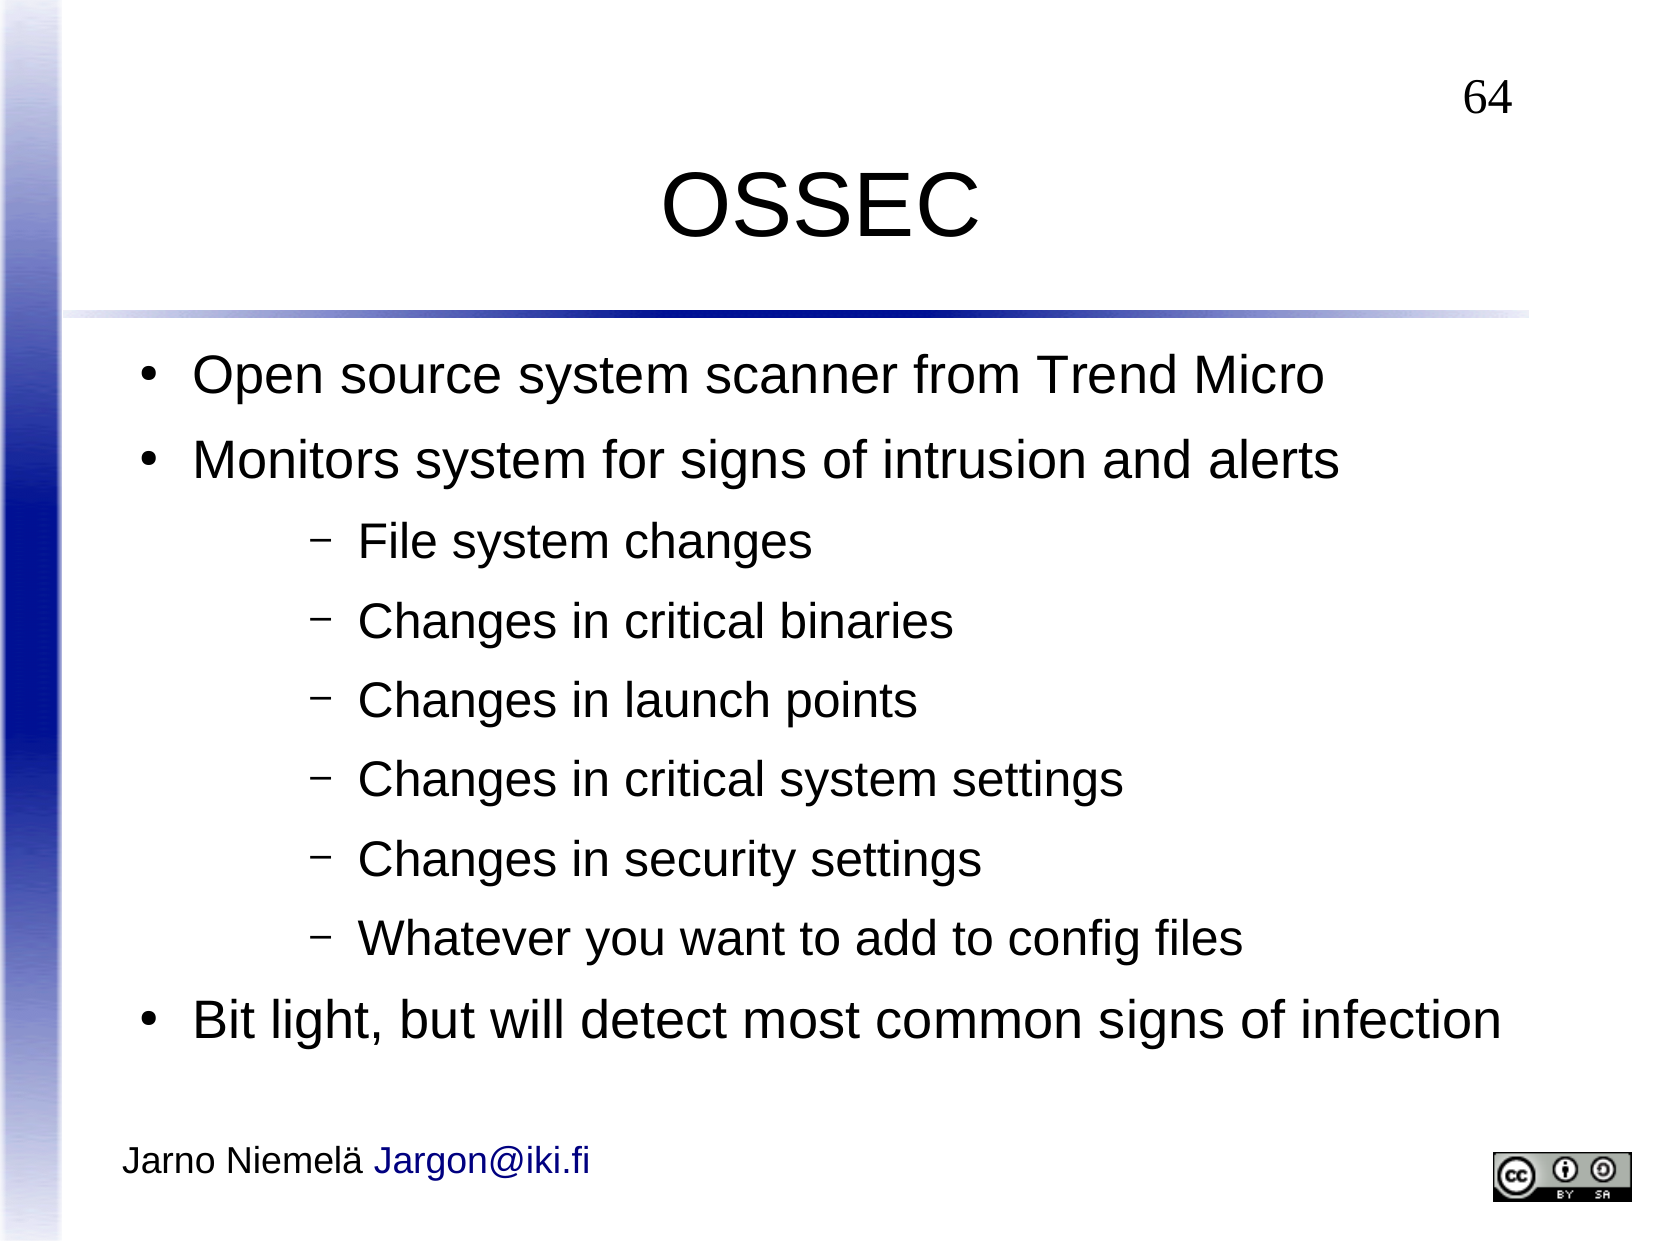

# OSSEC
Open source system scanner from Trend Micro
Monitors system for signs of intrusion and alerts
File system changes
Changes in critical binaries
Changes in launch points
Changes in critical system settings
Changes in security settings
Whatever you want to add to config files
Bit light, but will detect most common signs of infection